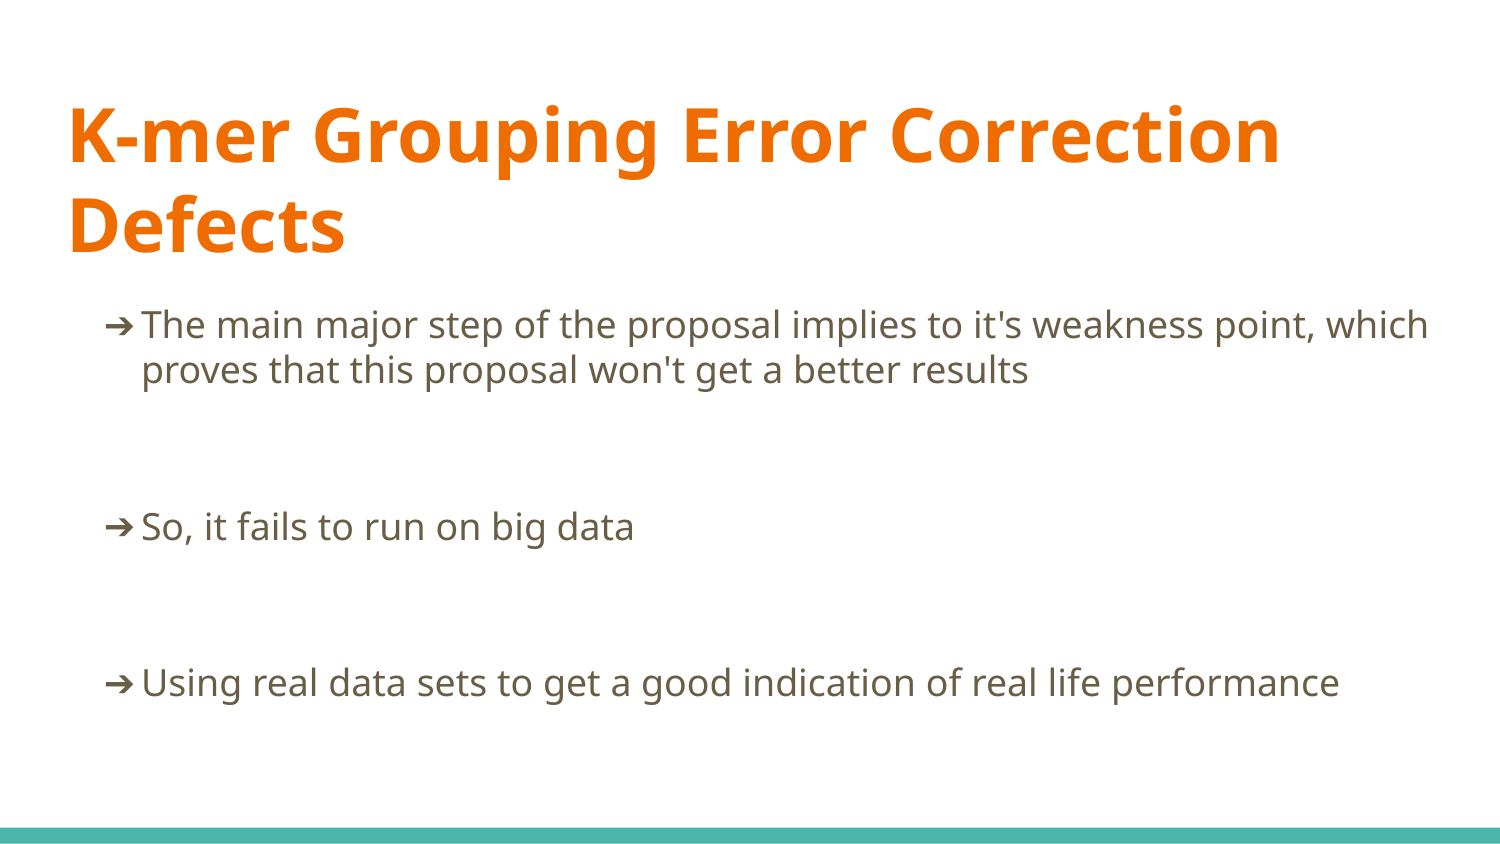

# K-mer Grouping Error Correction Defects
The main major step of the proposal implies to it's weakness point, which proves that this proposal won't get a better results
So, it fails to run on big data
Using real data sets to get a good indication of real life performance